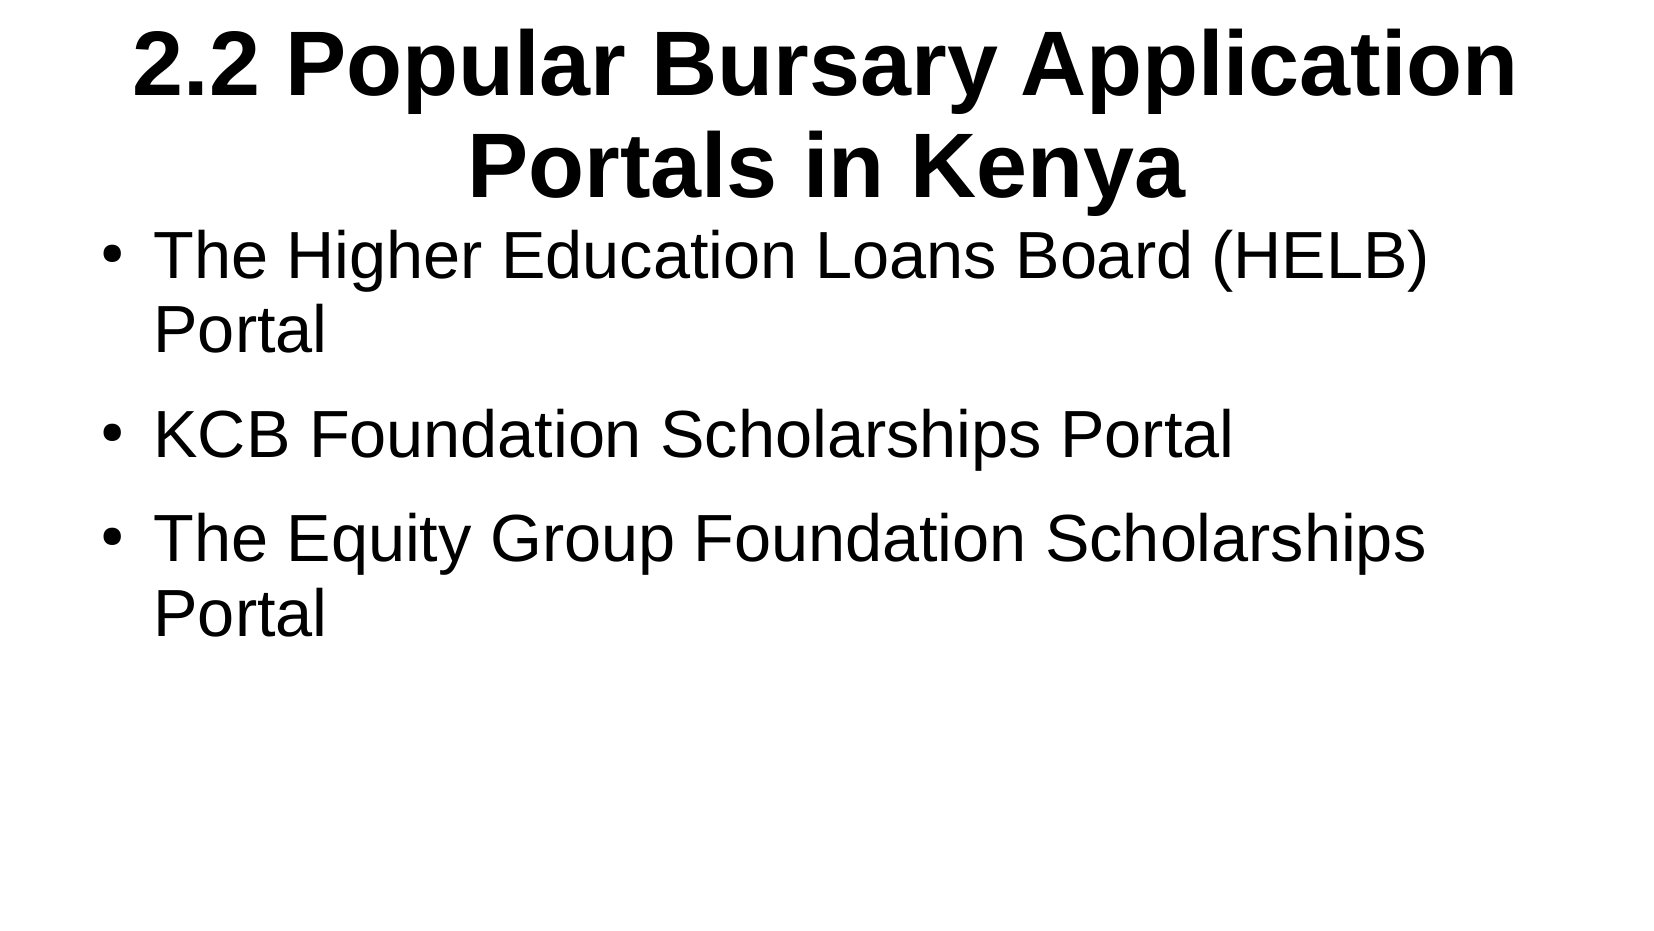

# 2.2 Popular Bursary Application Portals in Kenya
The Higher Education Loans Board (HELB) Portal
KCB Foundation Scholarships Portal
The Equity Group Foundation Scholarships Portal